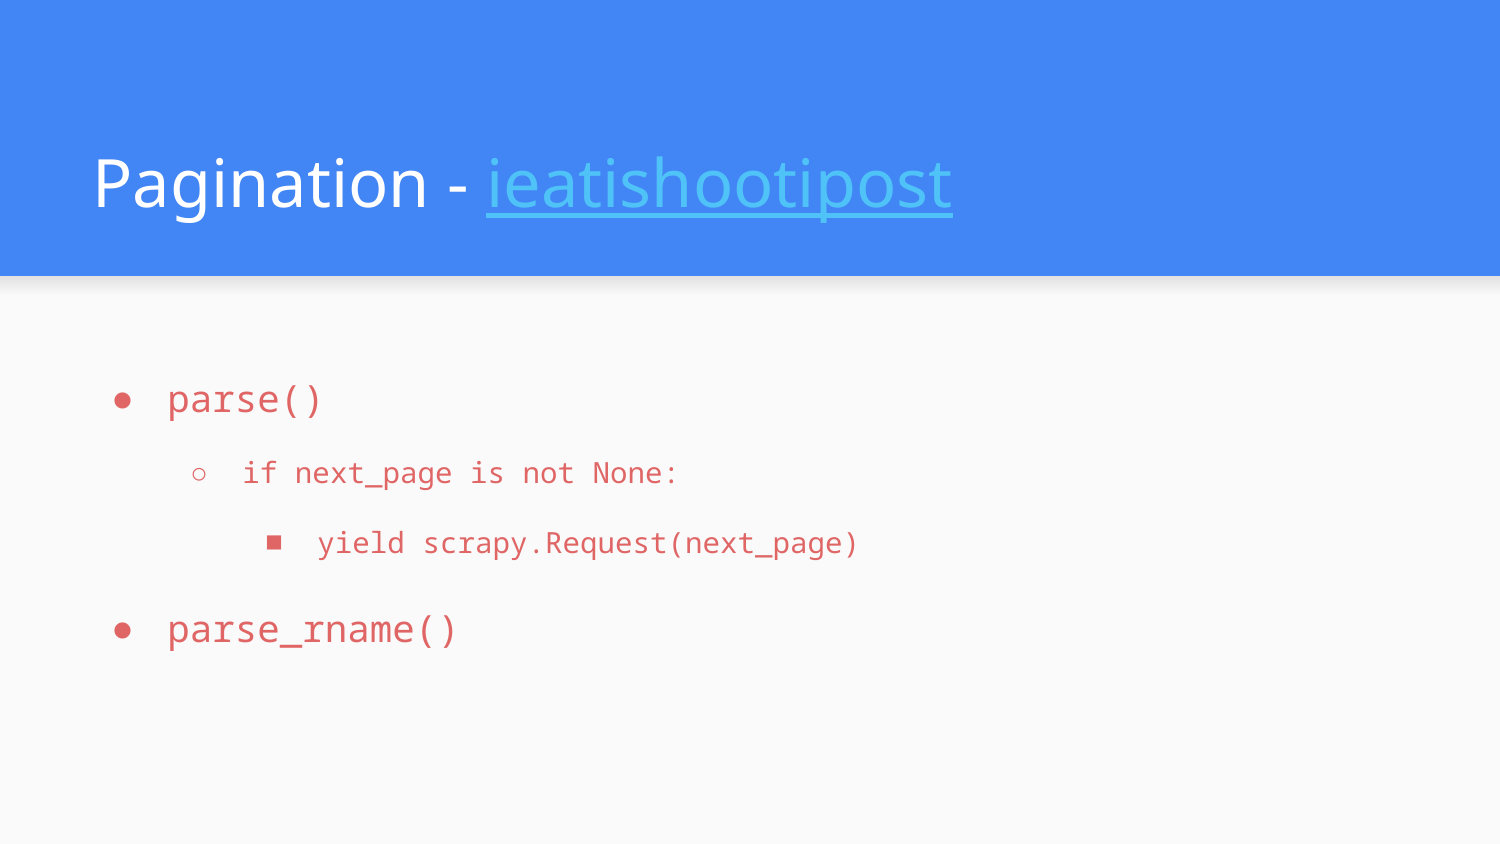

# Pagination - ieatishootipost
parse()
if next_page is not None:
yield scrapy.Request(next_page)
parse_rname()